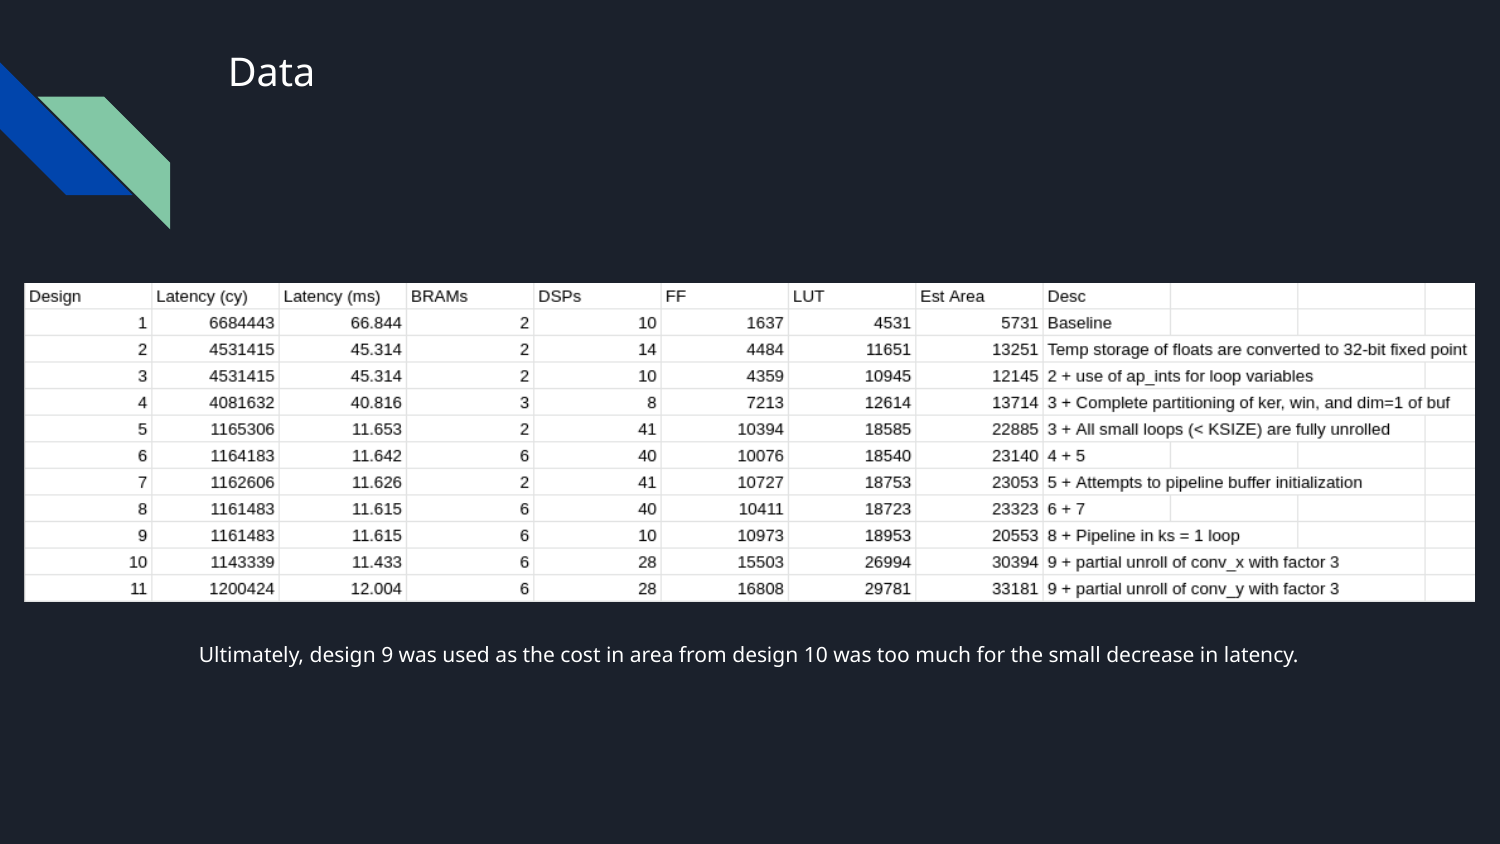

# Data
Ultimately, design 9 was used as the cost in area from design 10 was too much for the small decrease in latency.